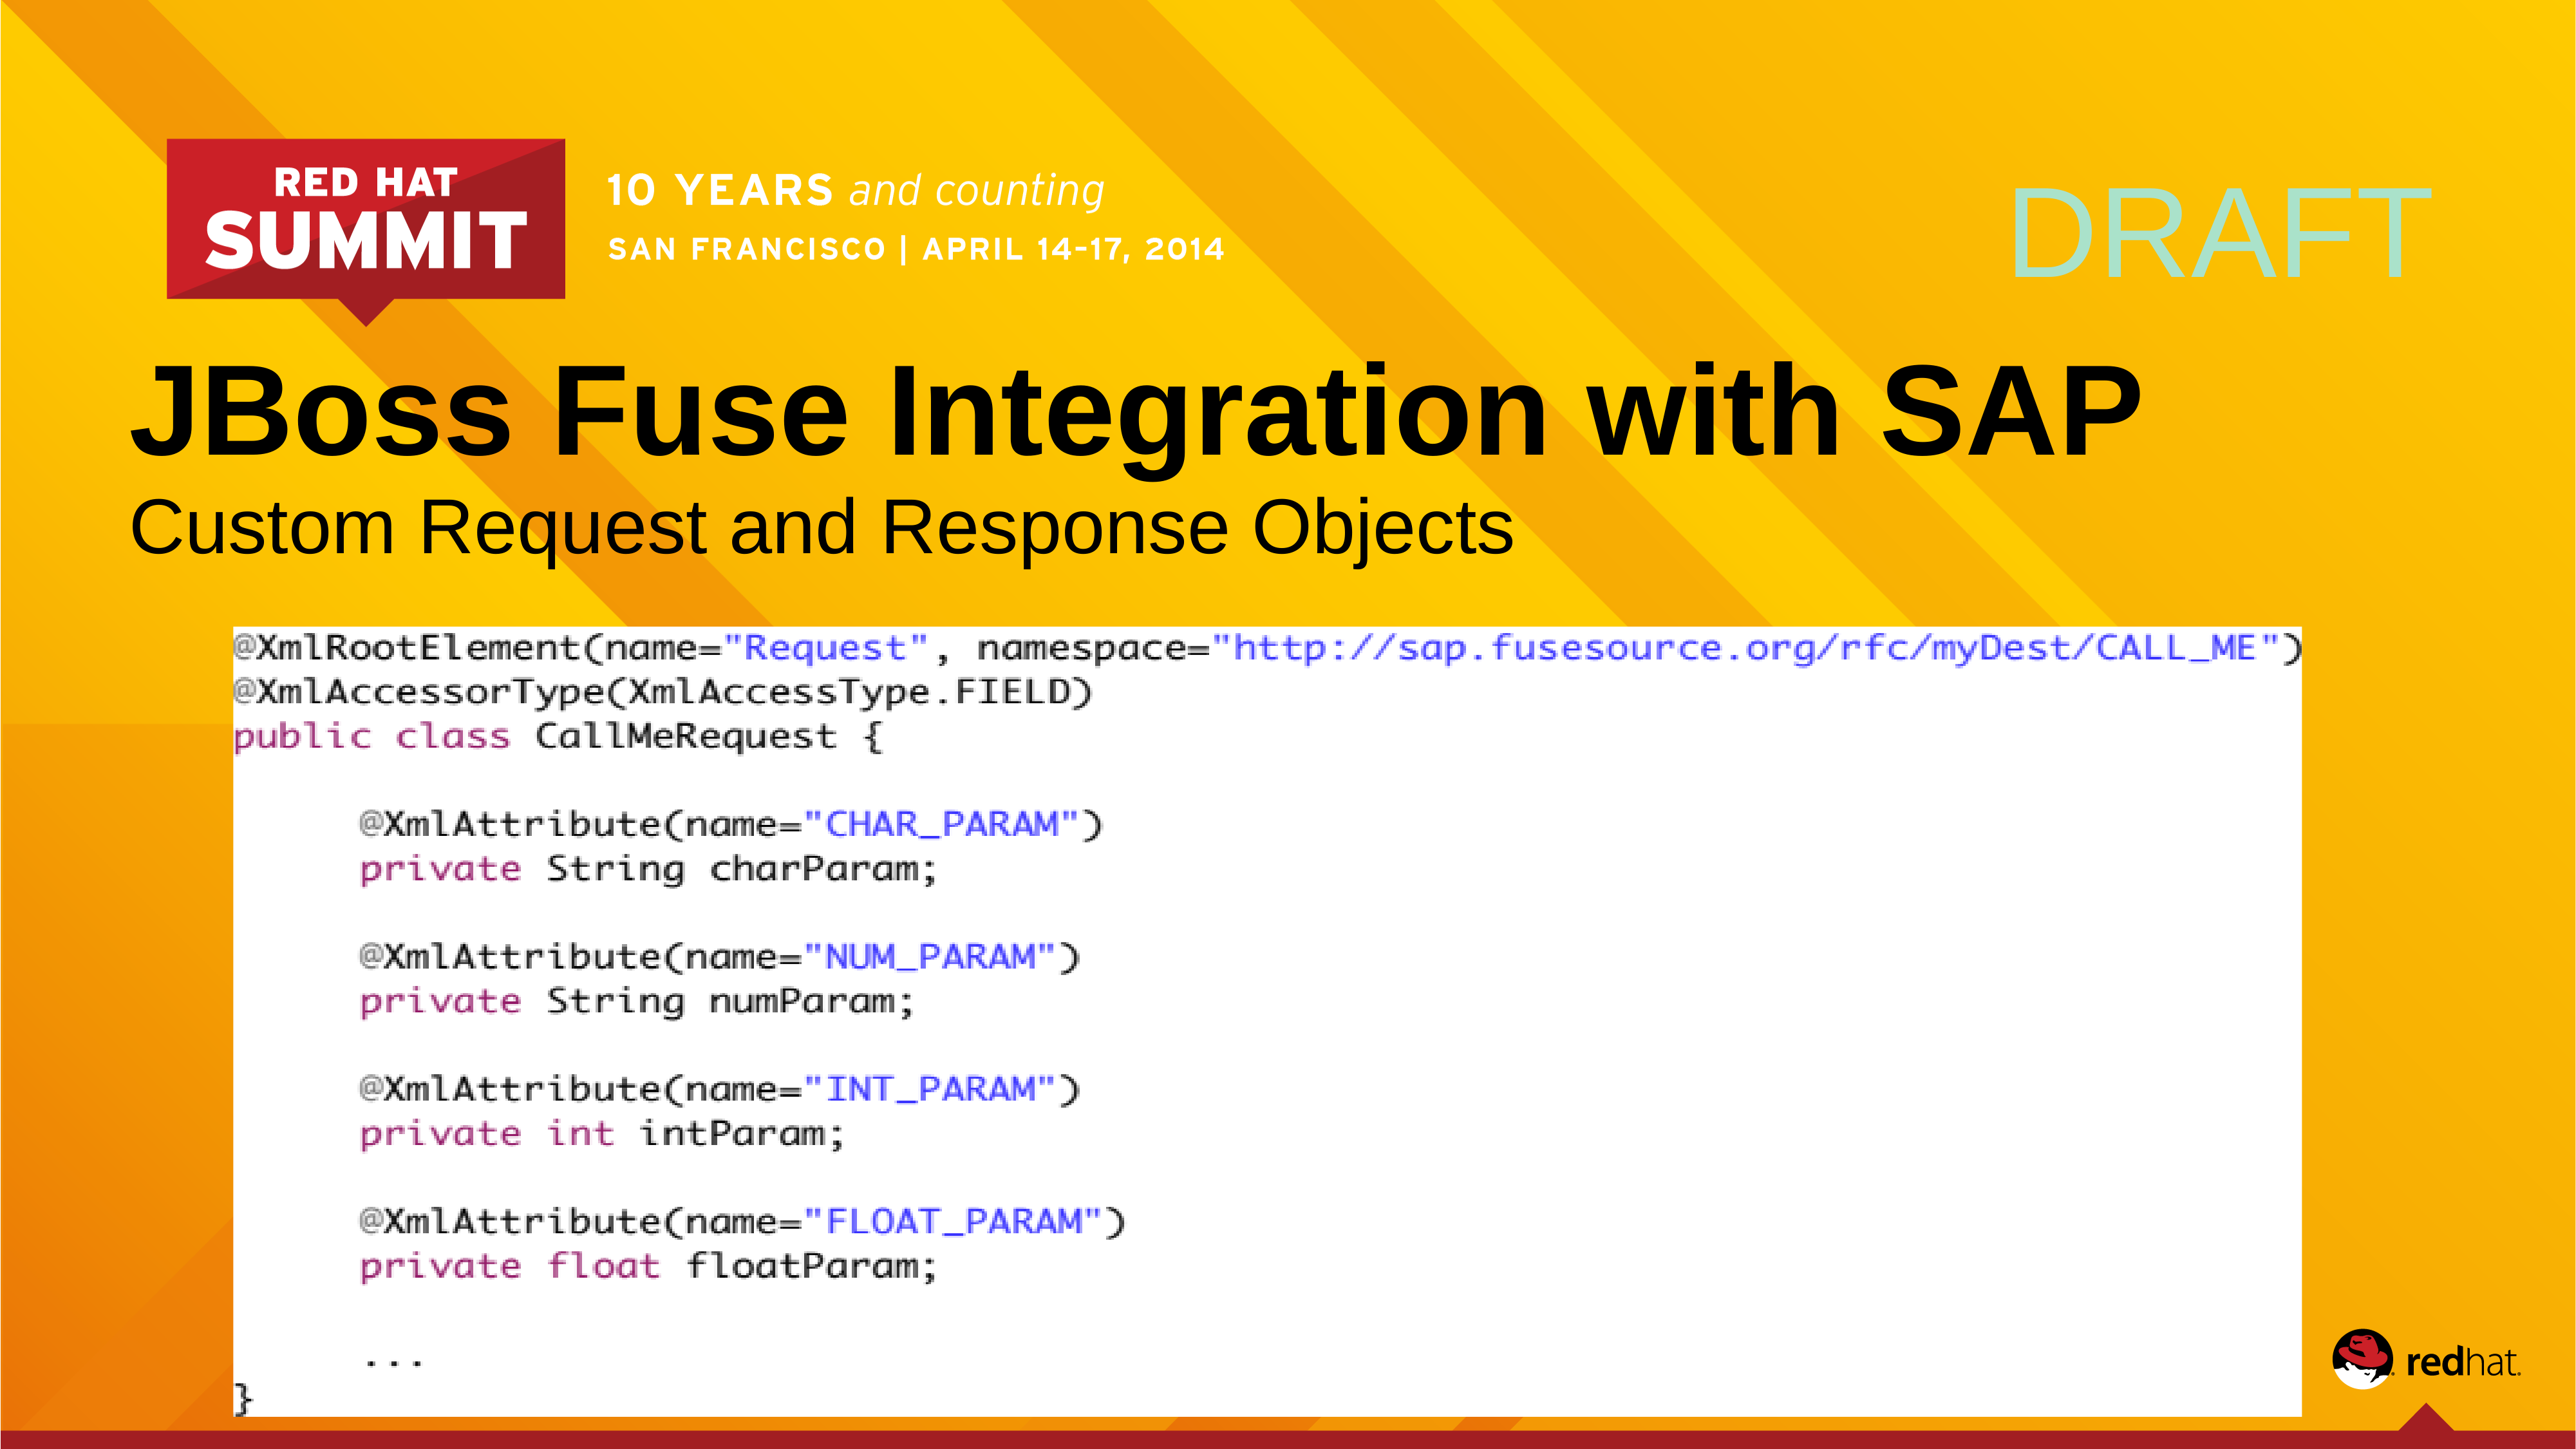

JBoss Fuse Integration with SAP
Custom Request and Response Objects